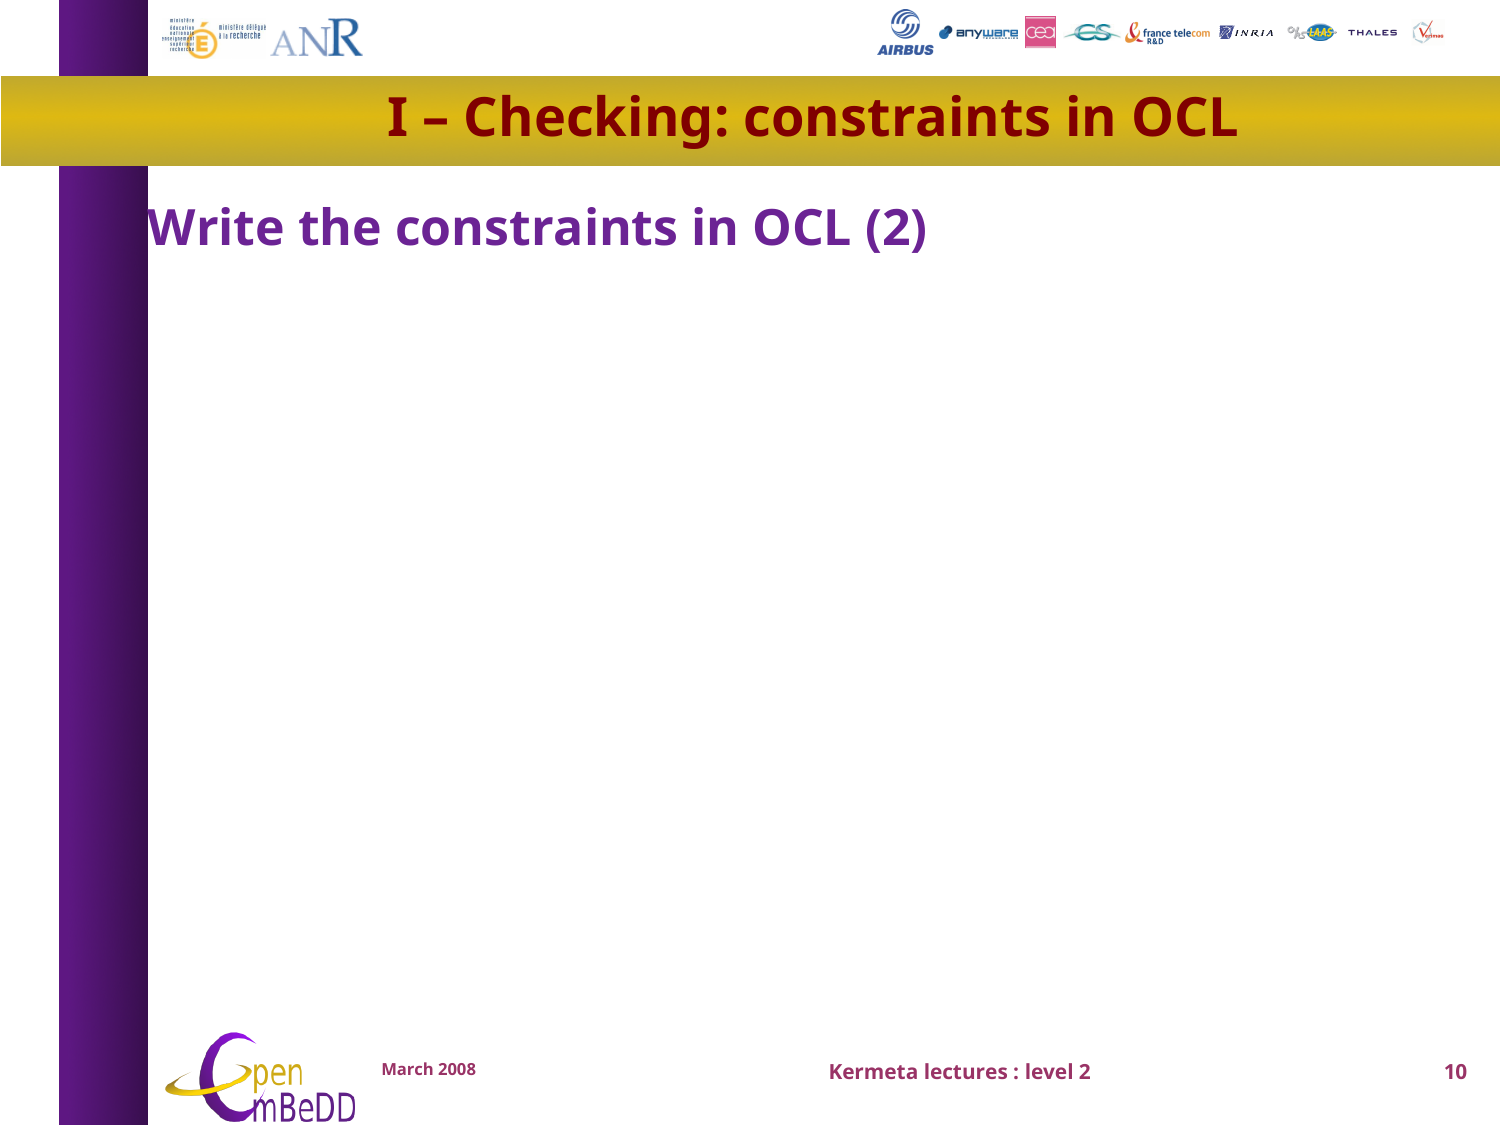

# I – Checking: constraints in OCL
Write the constraints in OCL (2)
Pied de page
Pied de page fixe
10